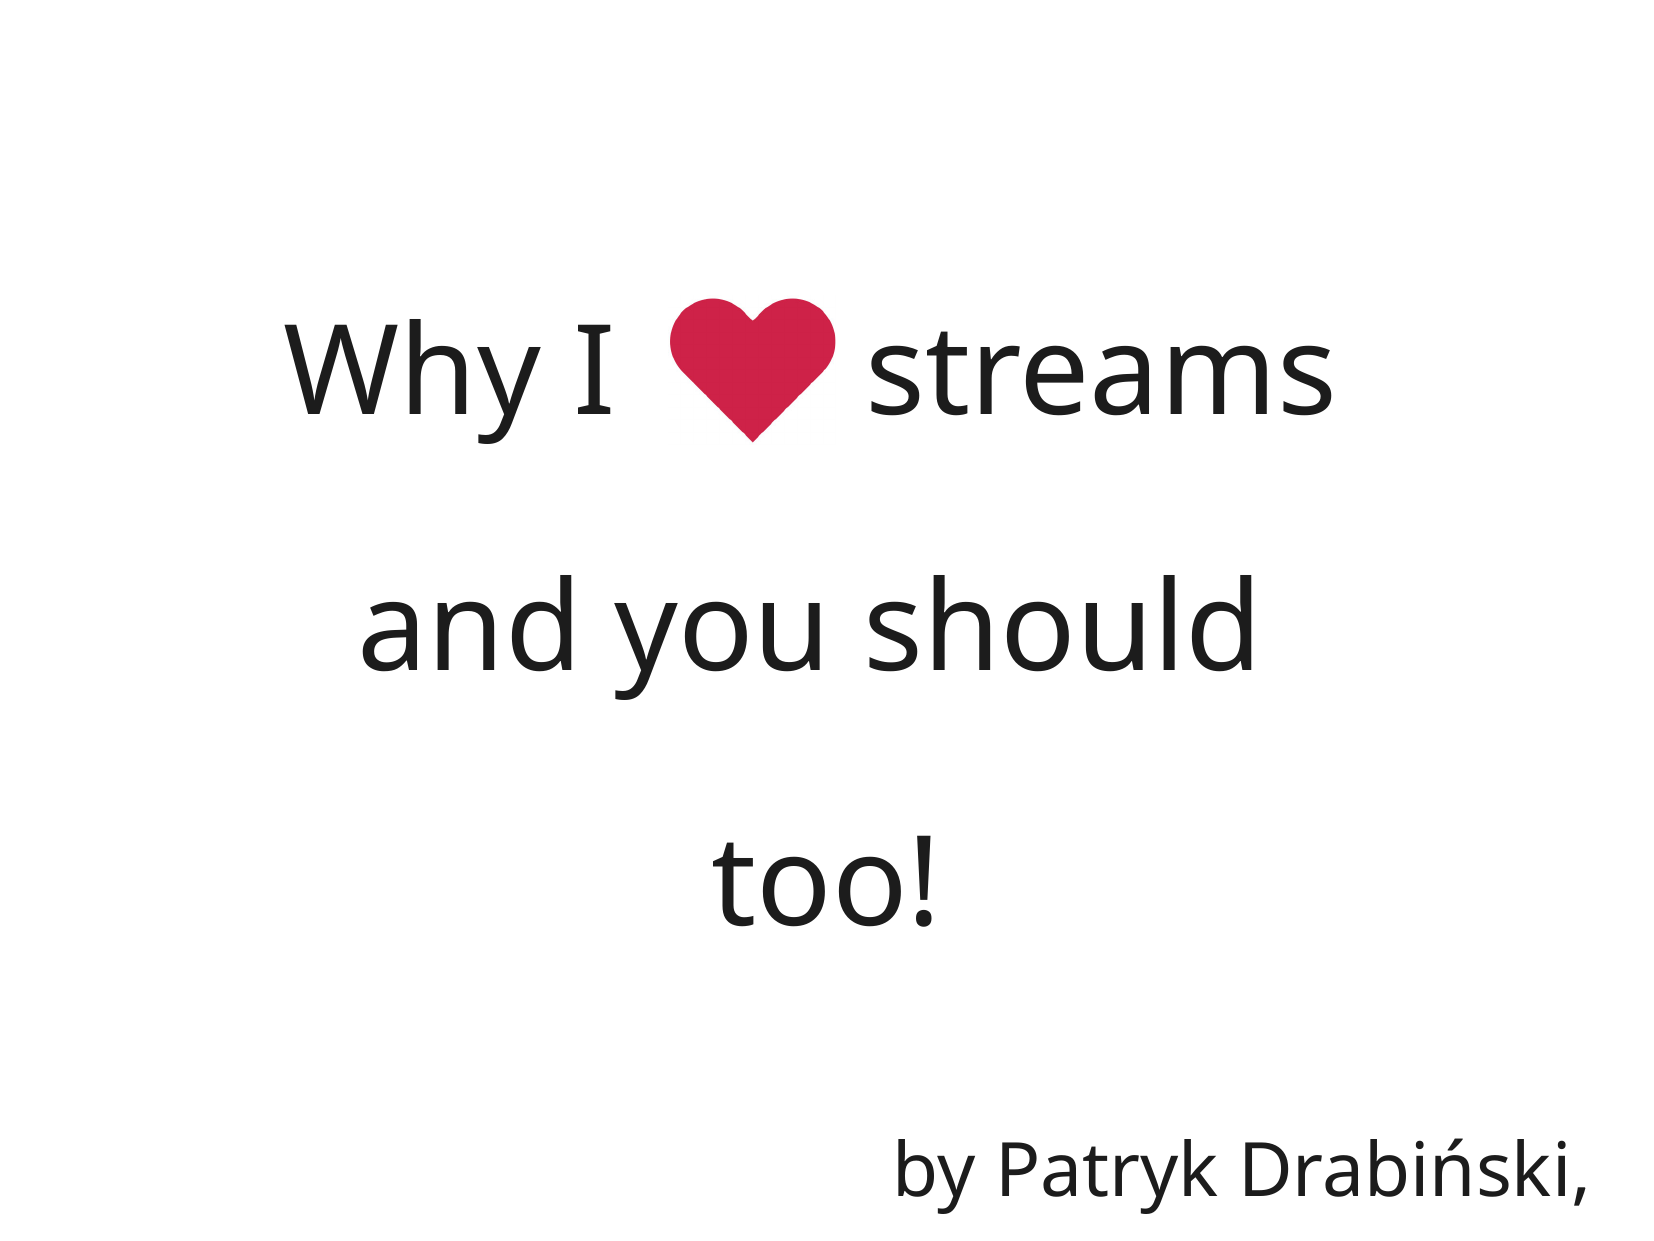

#
Why I			 streams
and you should
too!
by Patryk Drabiński, 24.05.2020